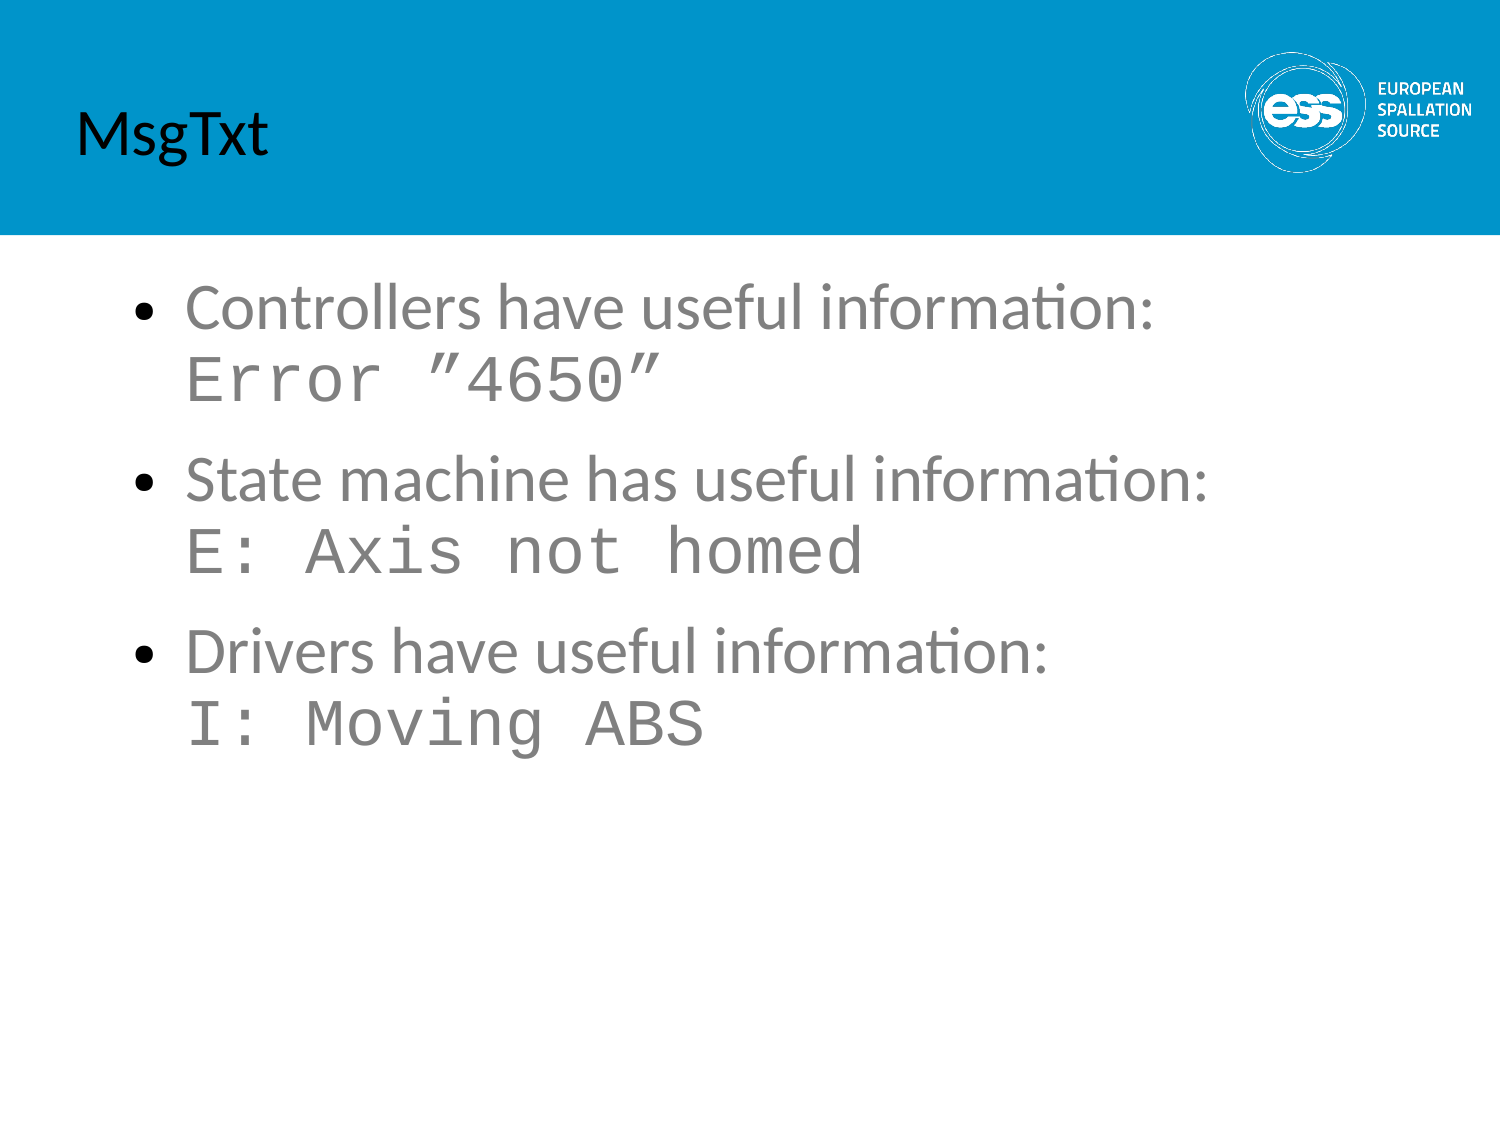

# MsgTxt
Controllers have useful information:
Error ”4650”
State machine has useful information:
E: Axis not homed
Drivers have useful information:
I: Moving ABS